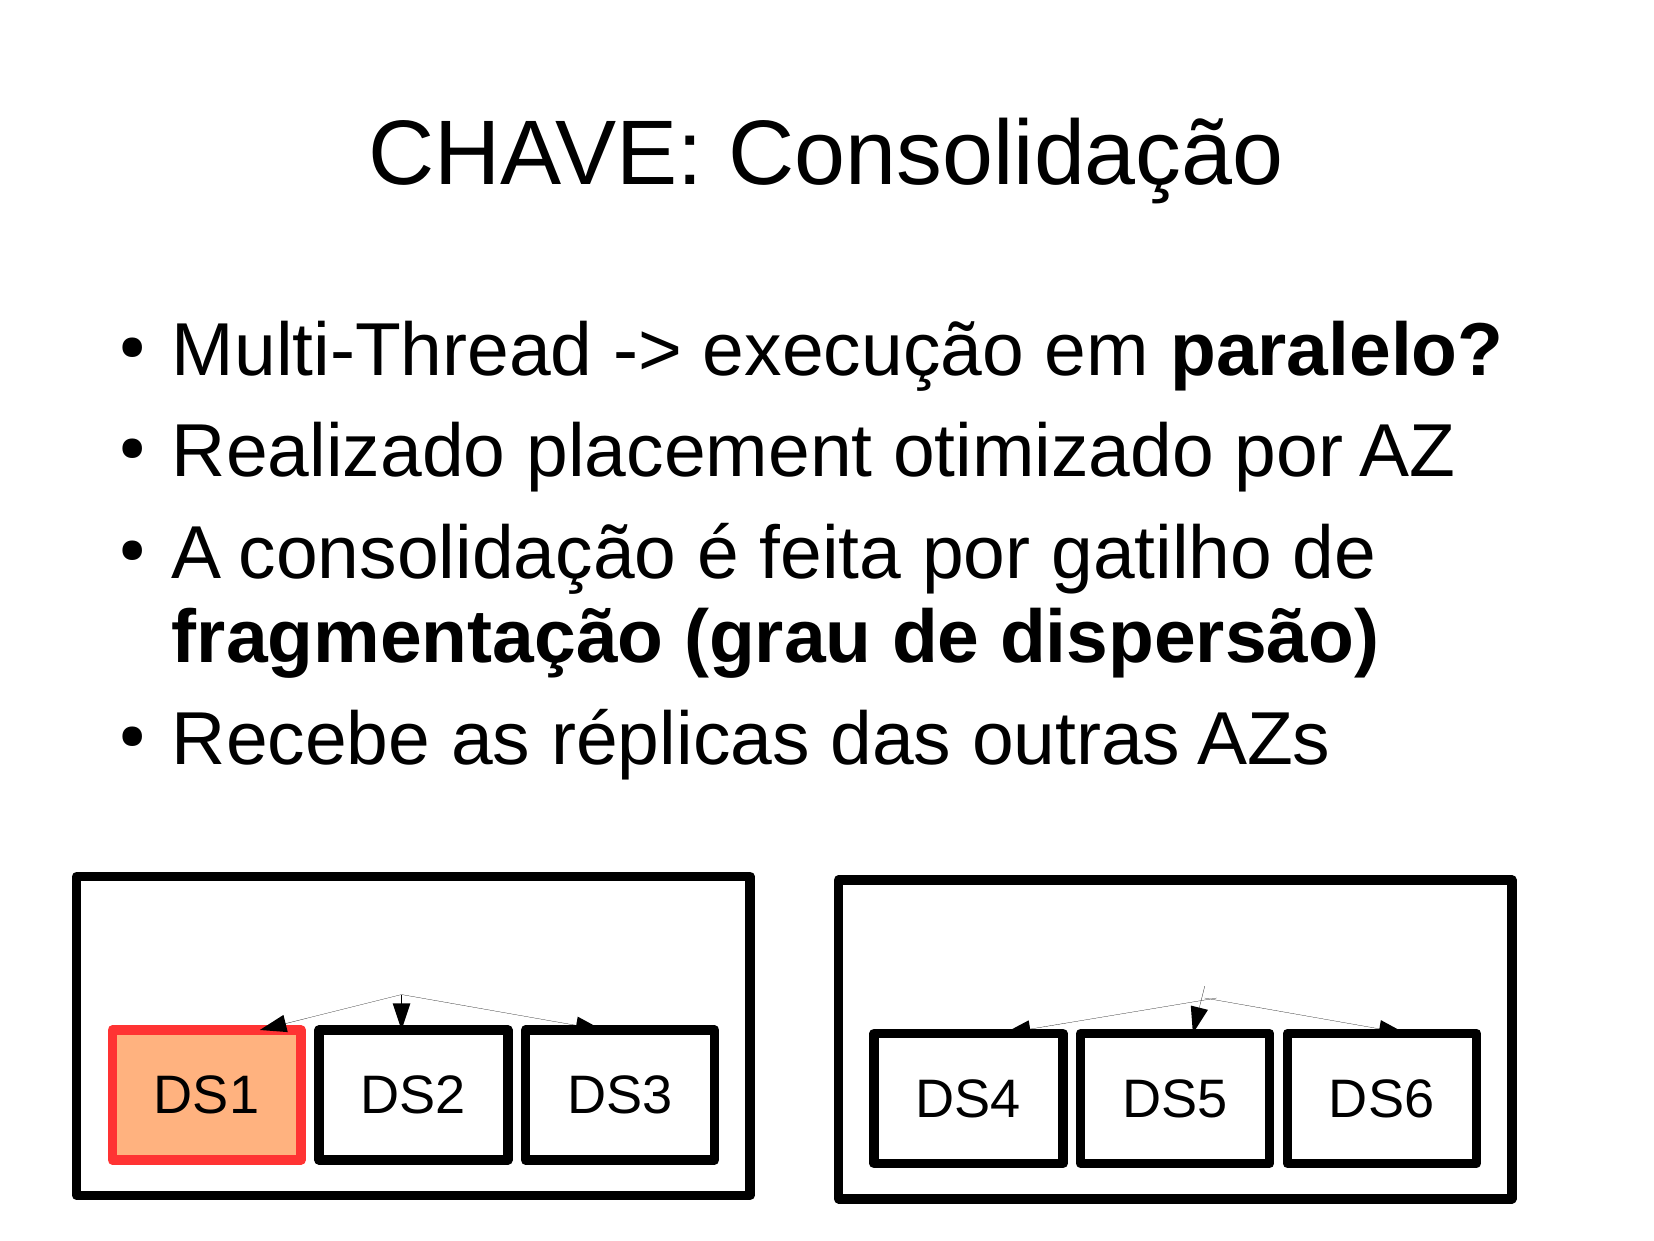

# CHAVE: Consolidação
Multi-Thread -> execução em paralelo?
Realizado placement otimizado por AZ
A consolidação é feita por gatilho de fragmentação (grau de dispersão)
Recebe as réplicas das outras AZs
DS1
DS2
DS3
DS4
DS5
DS6